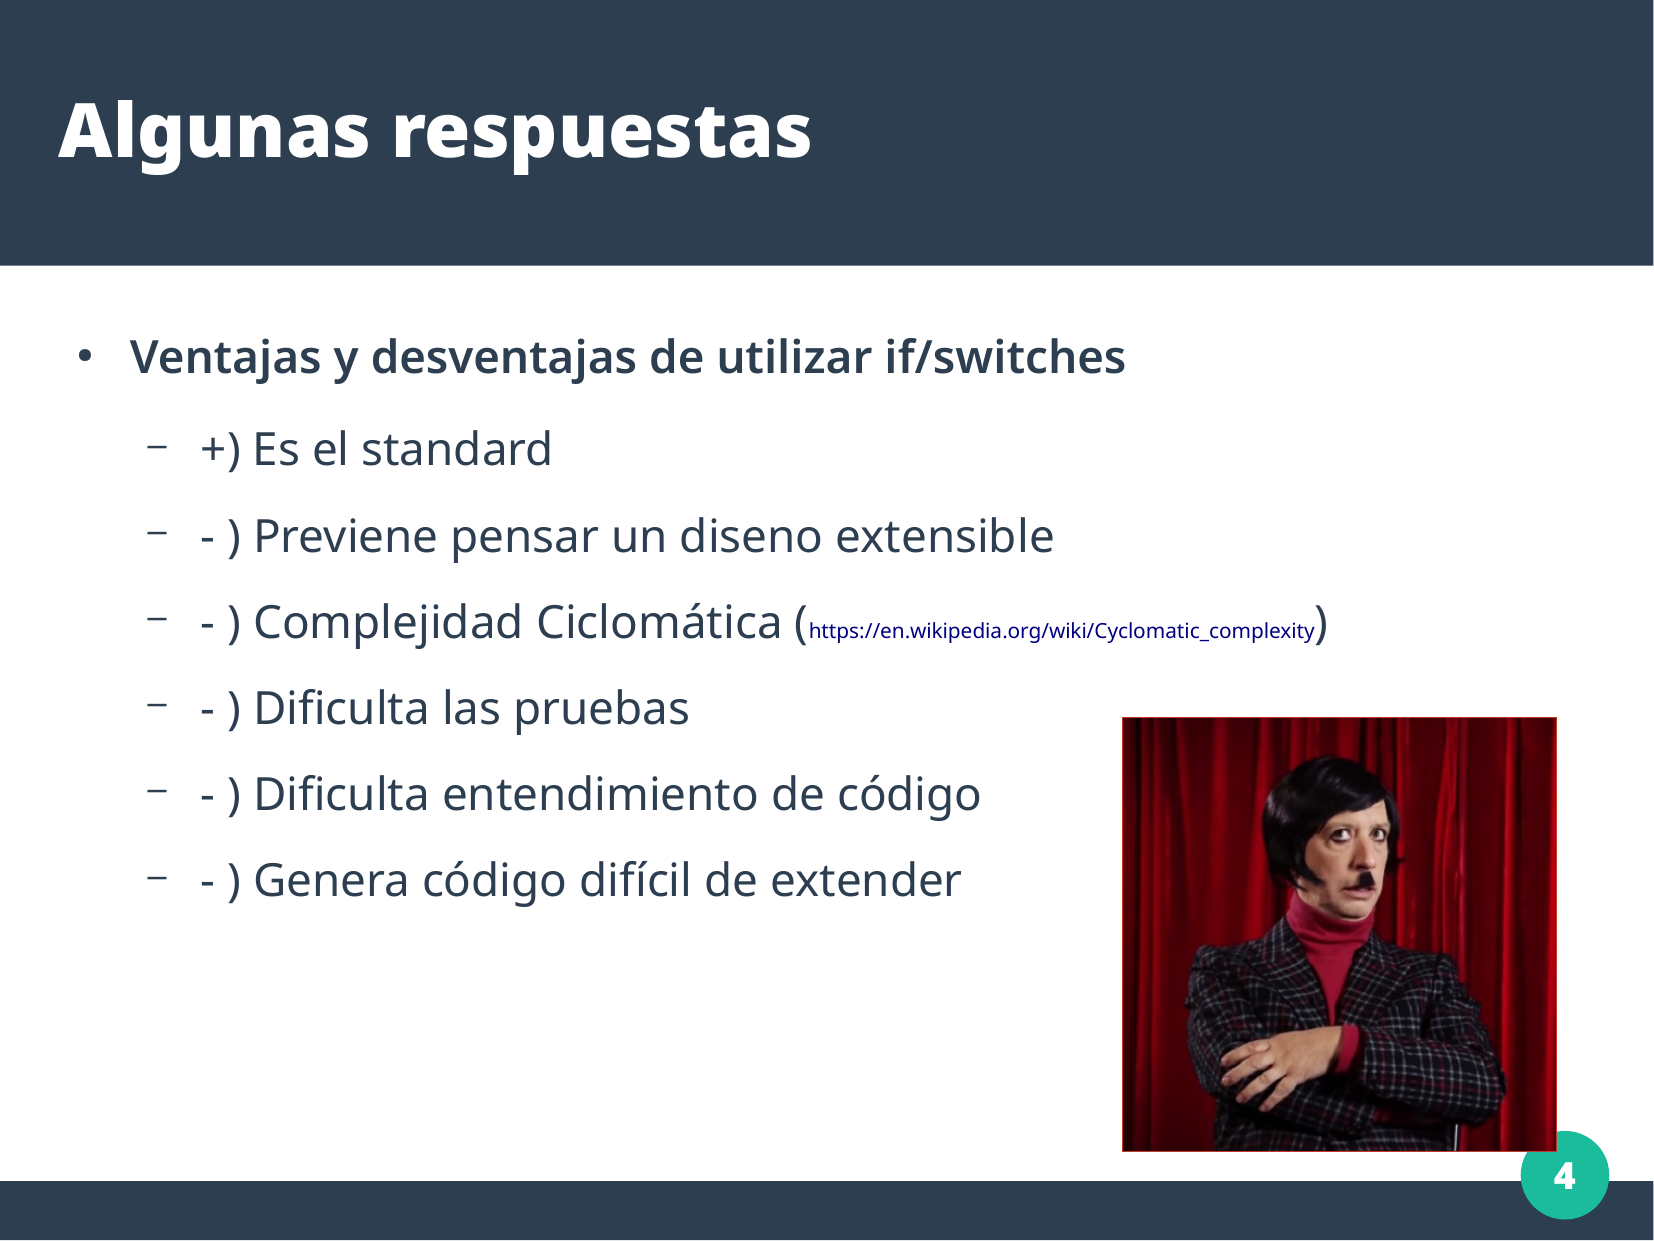

# Algunas respuestas
Ventajas y desventajas de utilizar if/switches
+) Es el standard
- ) Previene pensar un diseno extensible
- ) Complejidad Ciclomática (https://en.wikipedia.org/wiki/Cyclomatic_complexity)
- ) Dificulta las pruebas
- ) Dificulta entendimiento de código
- ) Genera código difícil de extender
4